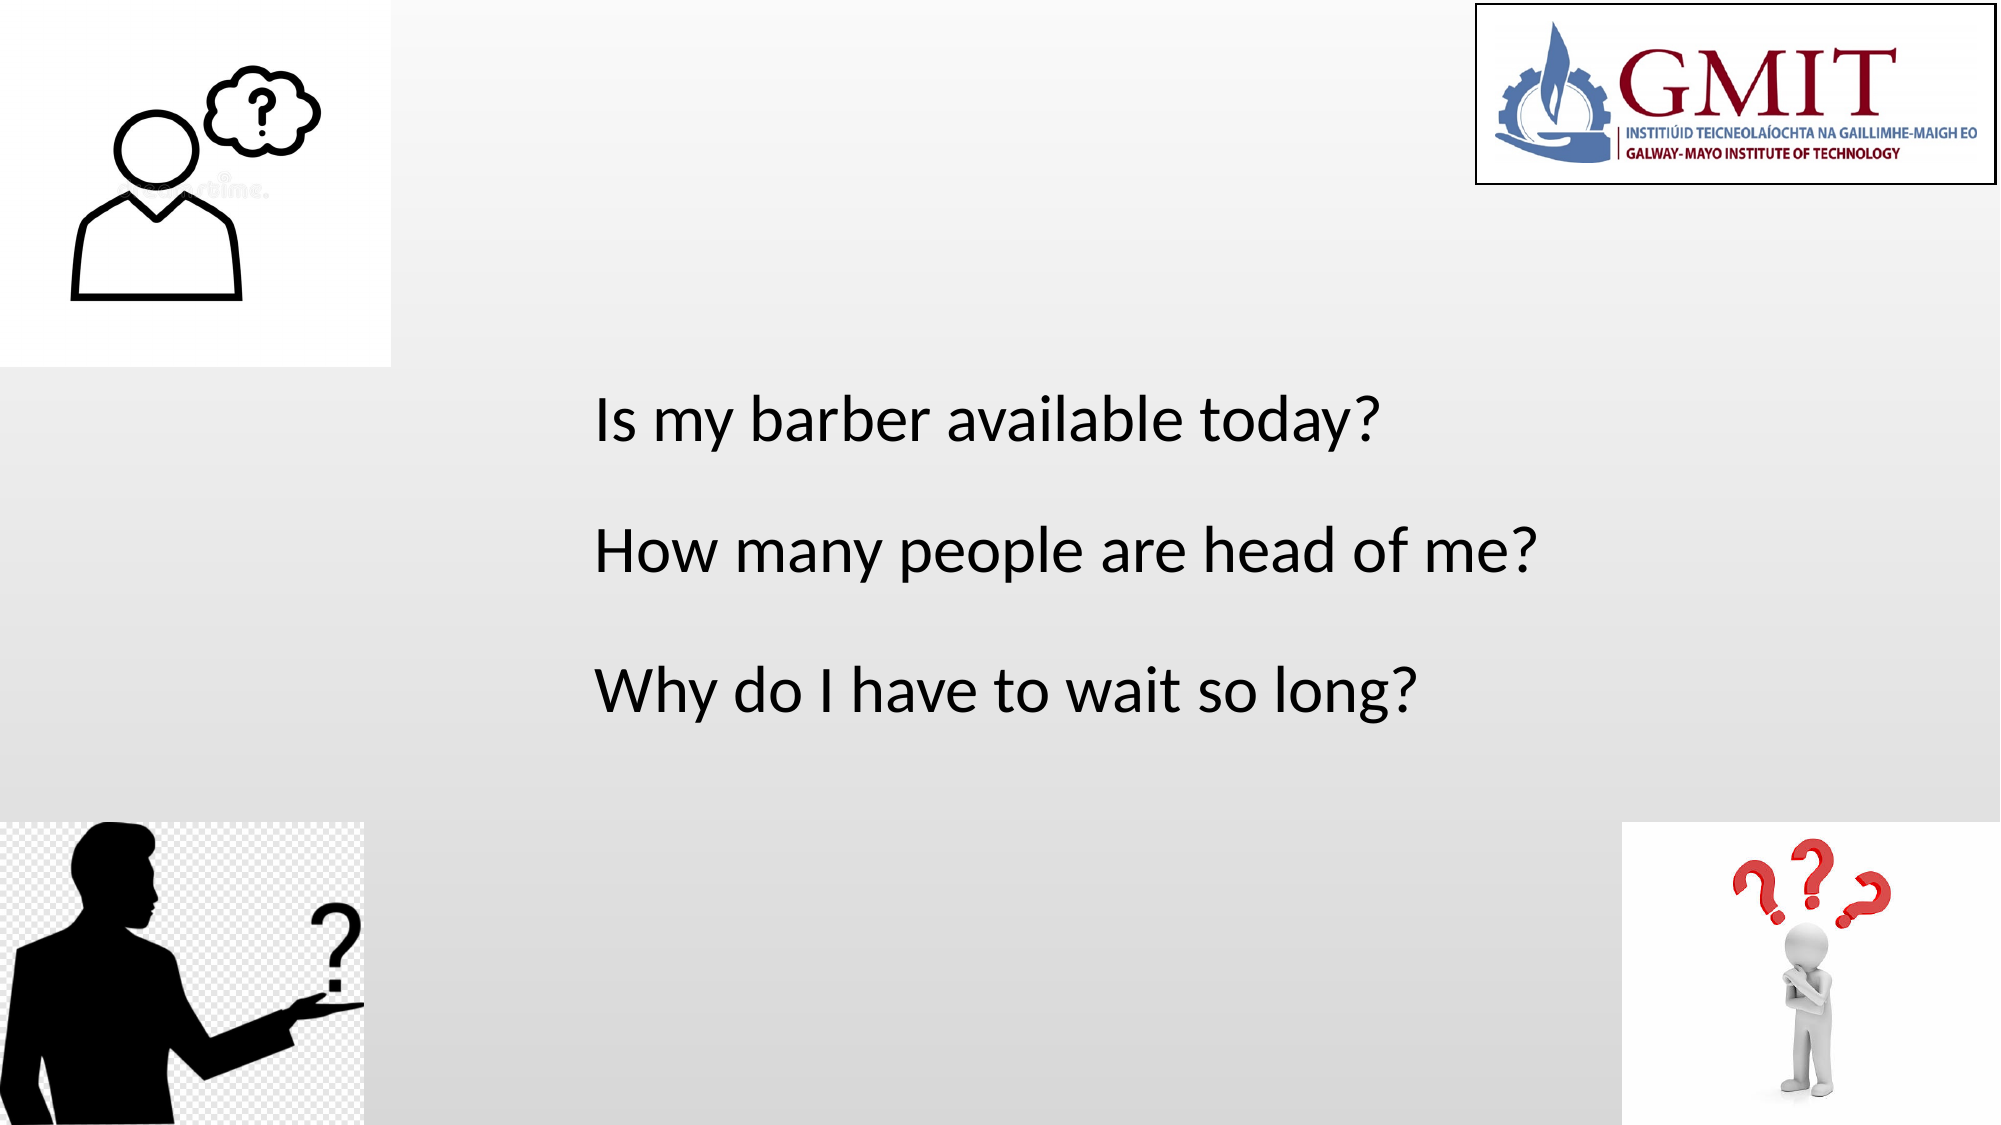

Is my barber available today?
How many people are head of me?
Why do I have to wait so long?